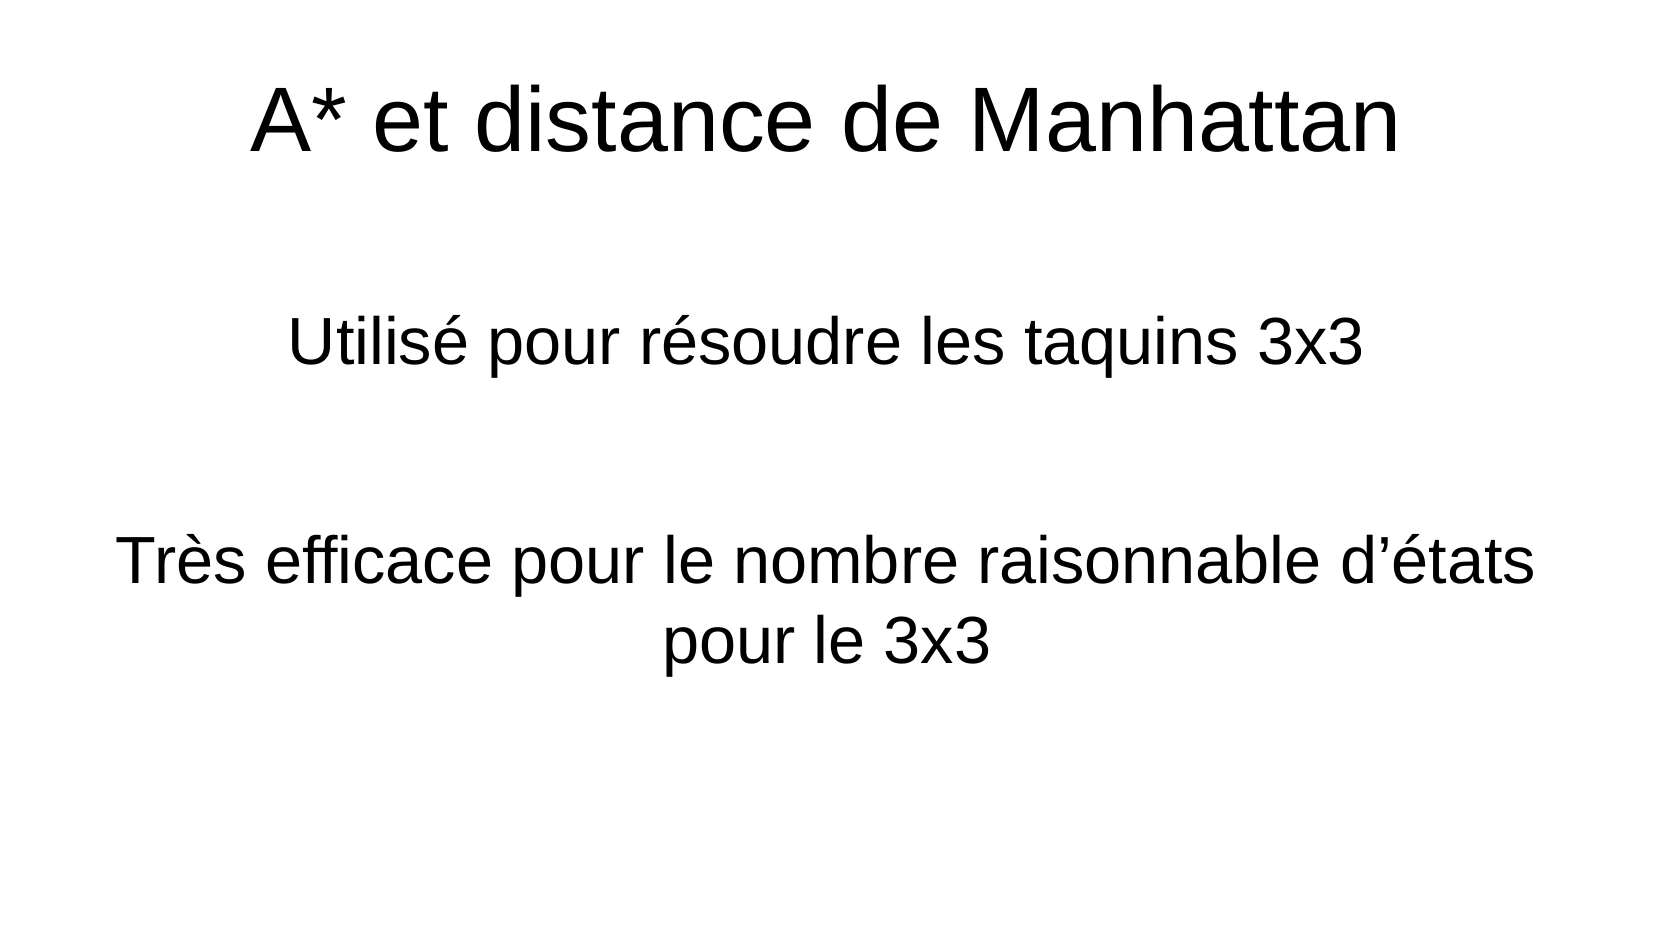

# A* et distance de Manhattan
Utilisé pour résoudre les taquins 3x3
Très efficace pour le nombre raisonnable d’états pour le 3x3